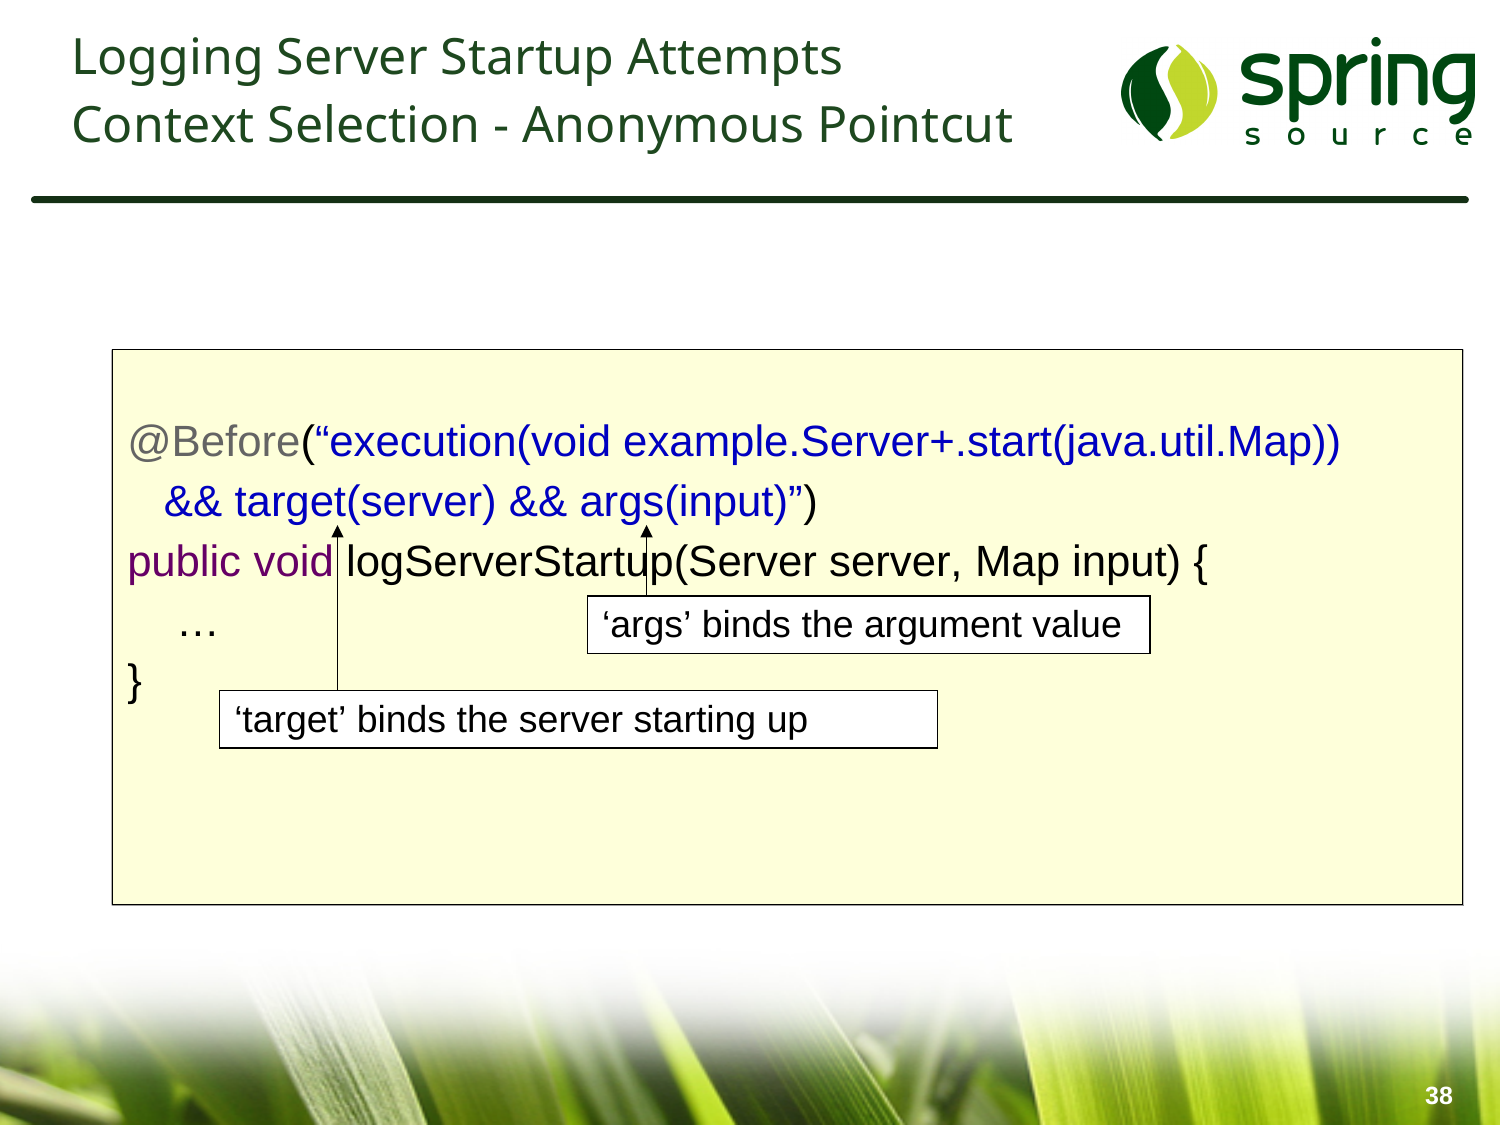

# Logging Server Startup Attempts Context Selection - Anonymous Pointcut
@Before(“execution(void example.Server+.start(java.util.Map))
 && target(server) && args(input)”)
public void logServerStartup(Server server, Map input) {
 …
}
‘args’ binds the argument value
‘target’ binds the server starting up